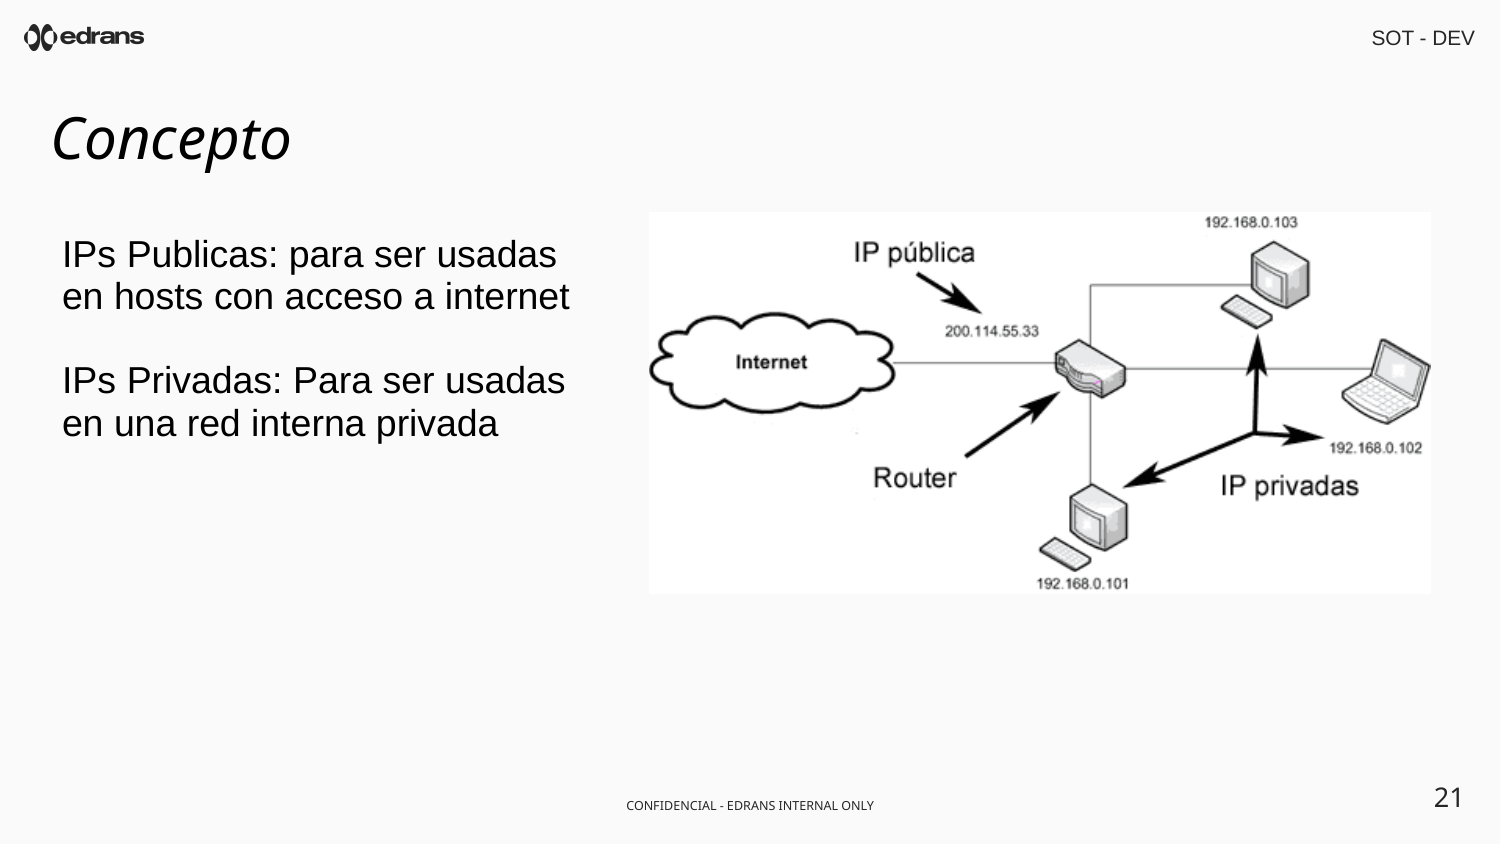

SOT - DEV
Concepto
IPs Publicas: para ser usadas en hosts con acceso a internet
IPs Privadas: Para ser usadas en una red interna privada
CONFIDENCIAL - EDRANS INTERNAL ONLY